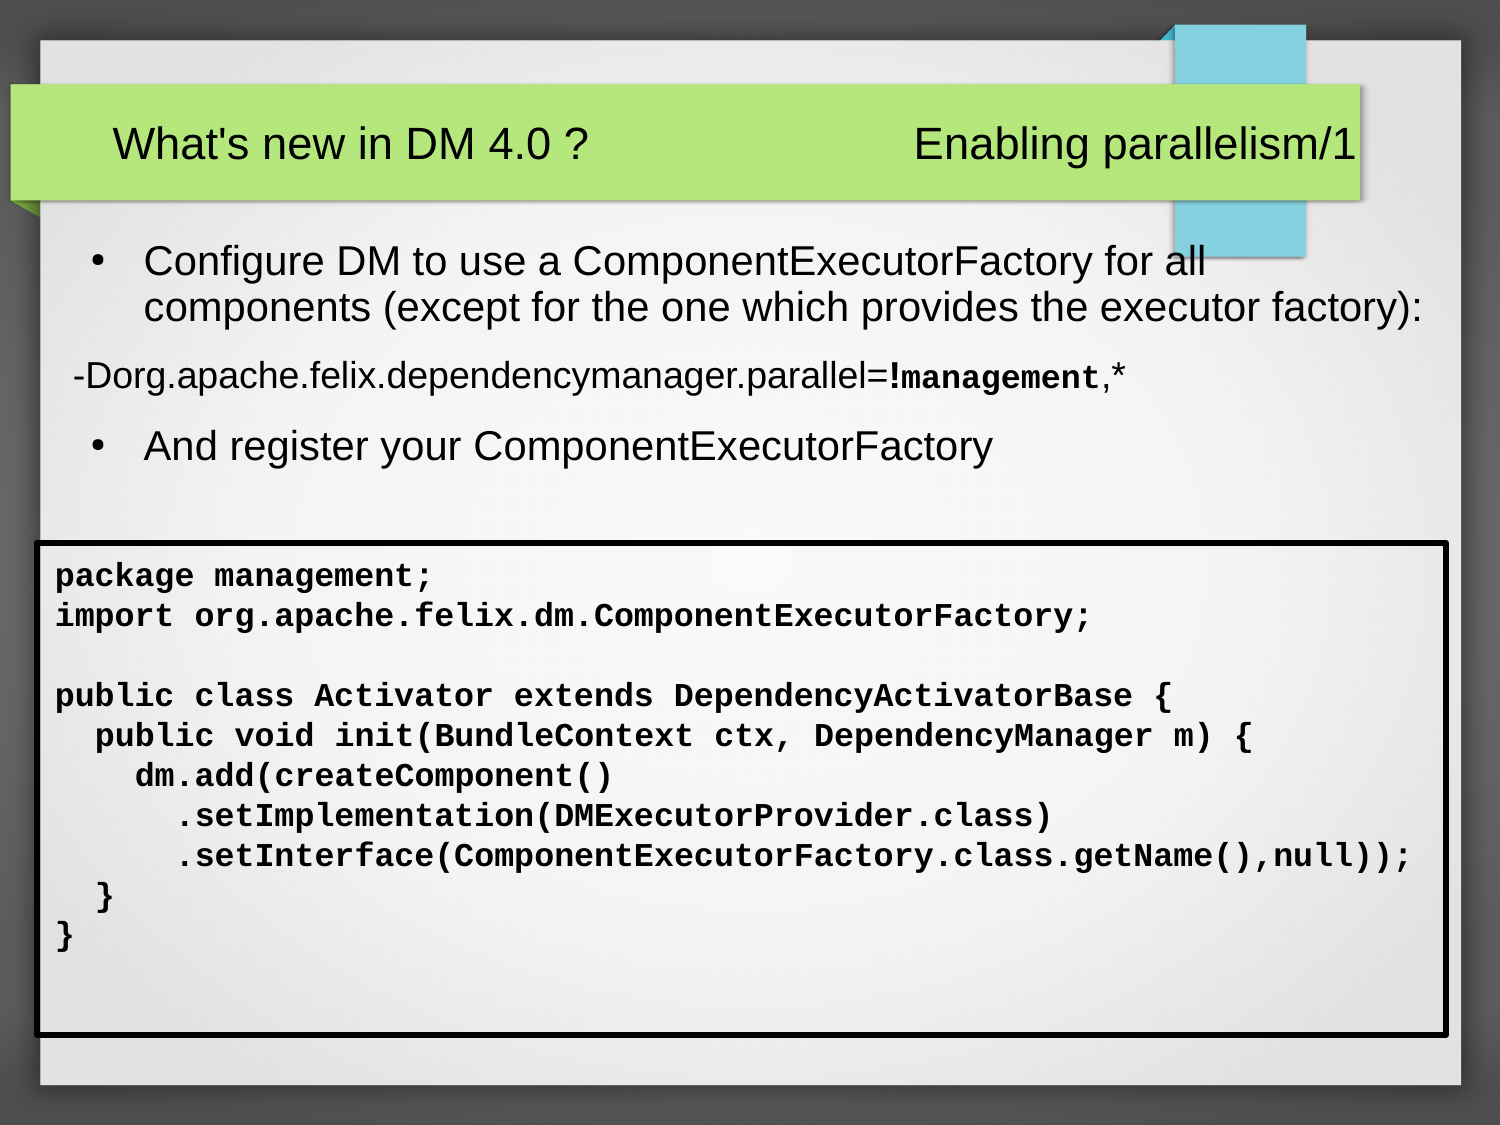

# What's new in DM 4.0 ? Enabling parallelism/1
Configure DM to use a ComponentExecutorFactory for all components (except for the one which provides the executor factory):
-Dorg.apache.felix.dependencymanager.parallel=!management,*
And register your ComponentExecutorFactory
package management;
import org.apache.felix.dm.ComponentExecutorFactory;
public class Activator extends DependencyActivatorBase {
 public void init(BundleContext ctx, DependencyManager m) {
 dm.add(createComponent()
 .setImplementation(DMExecutorProvider.class)
 .setInterface(ComponentExecutorFactory.class.getName(),null));
 }
}